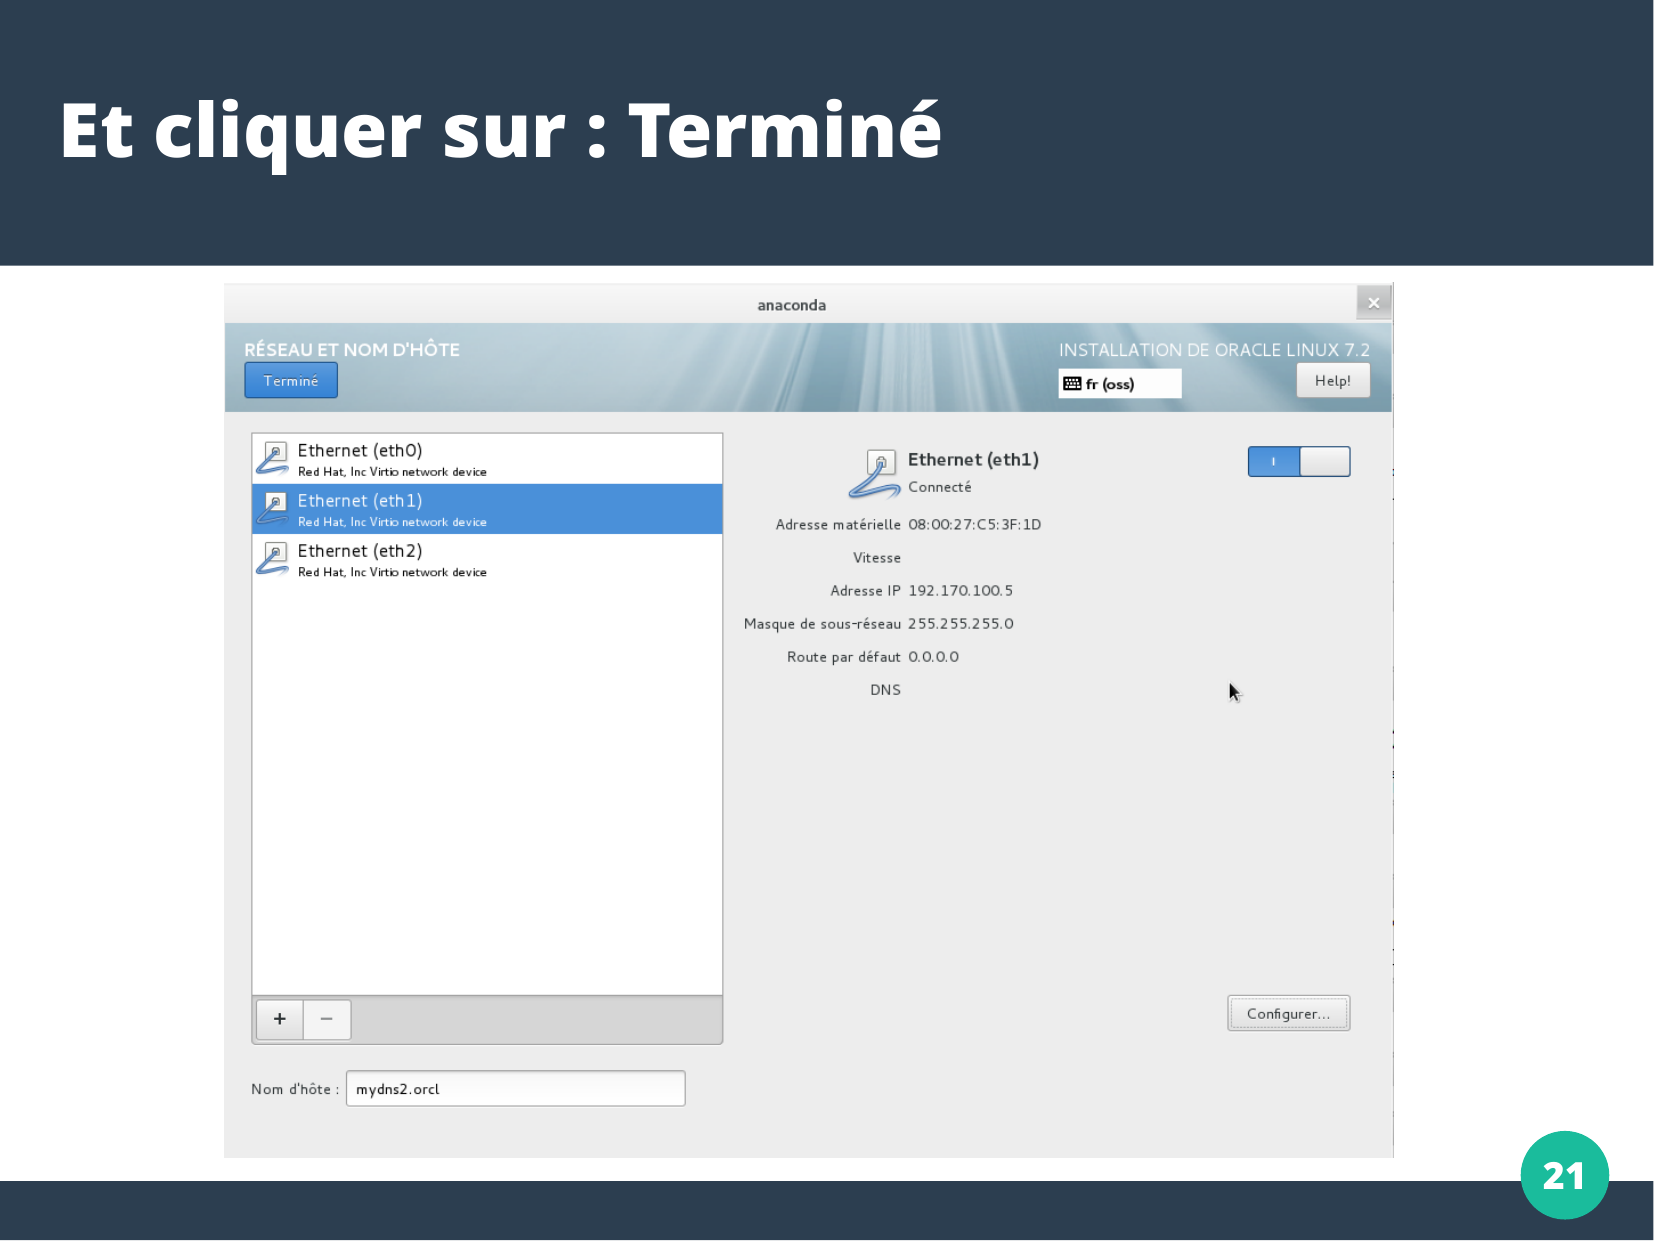

# Et cliquer sur : Terminé
21